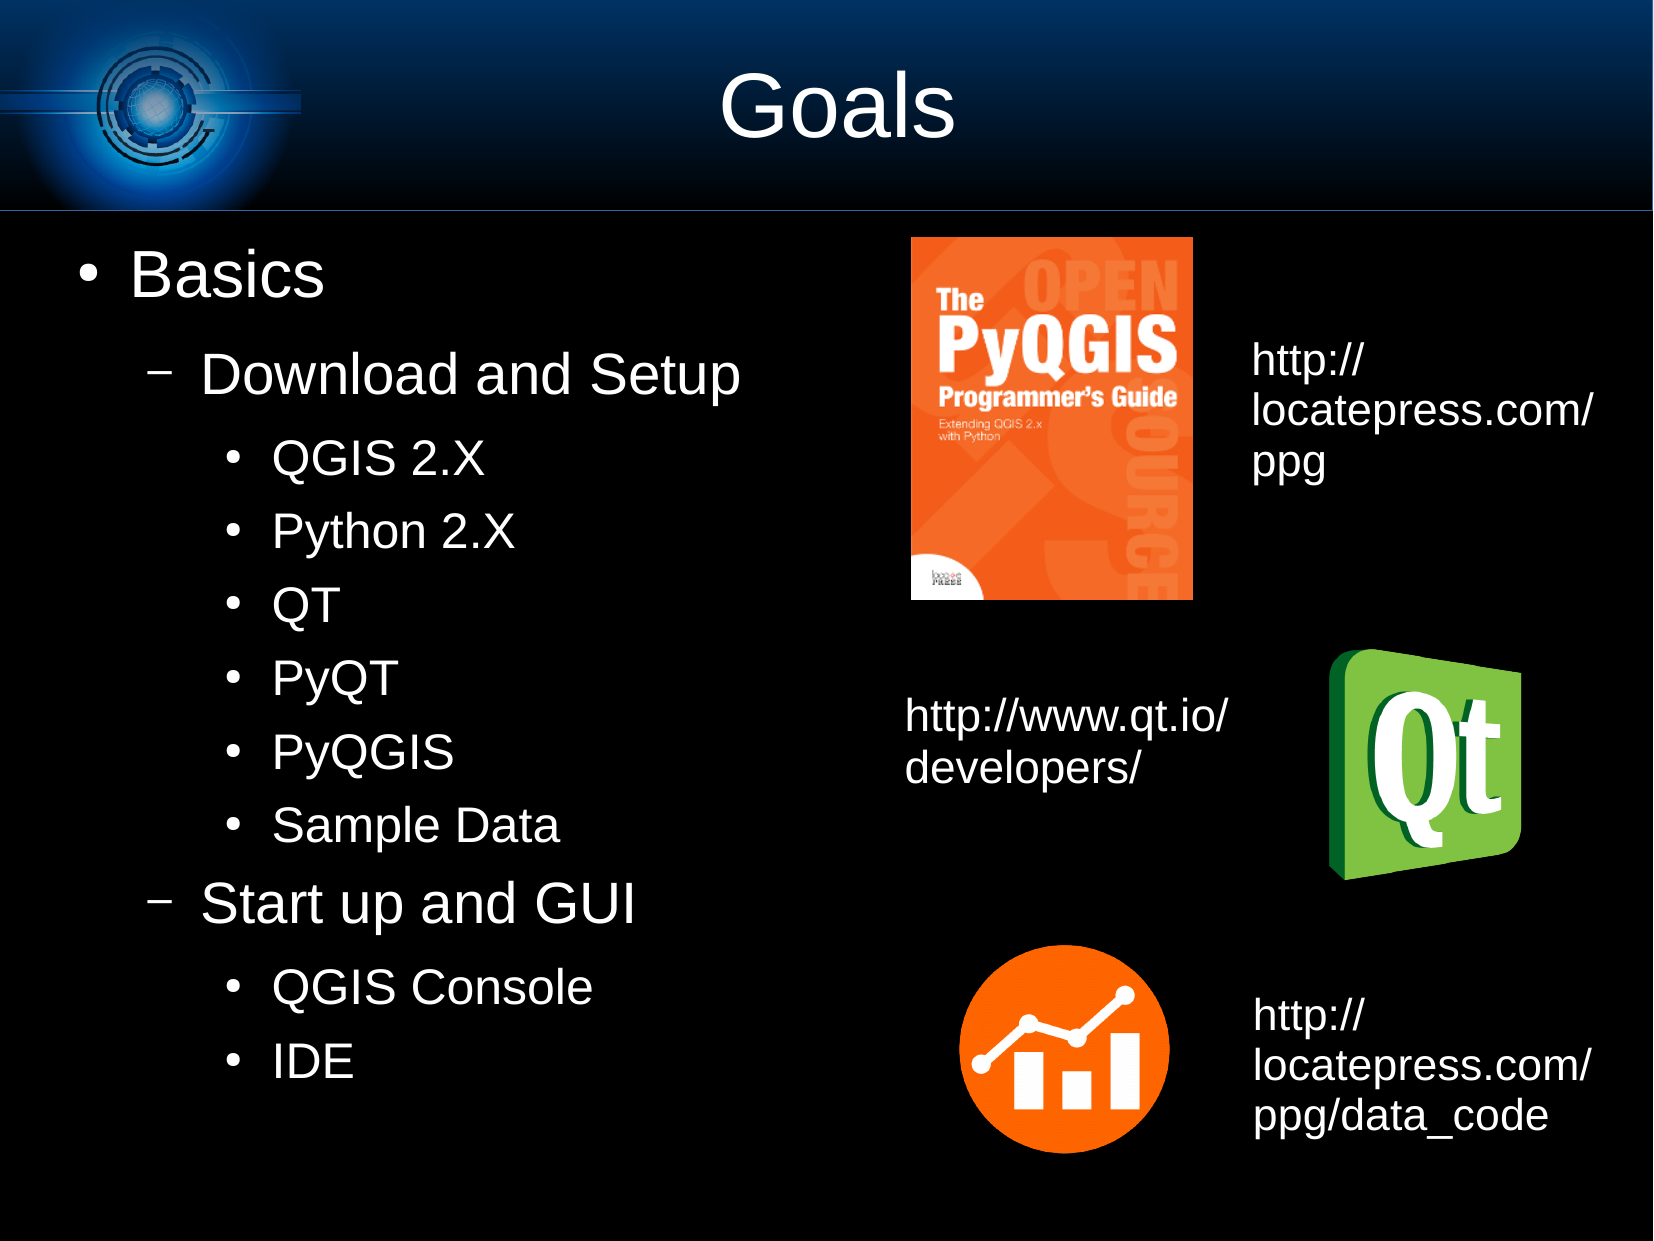

# Goals
Basics
Download and Setup
QGIS 2.X
Python 2.X
QT
PyQT
PyQGIS
Sample Data
Start up and GUI
QGIS Console
IDE
http://locatepress.com/ppg
http://www.qt.io/developers/
http://locatepress.com/ppg/data_code